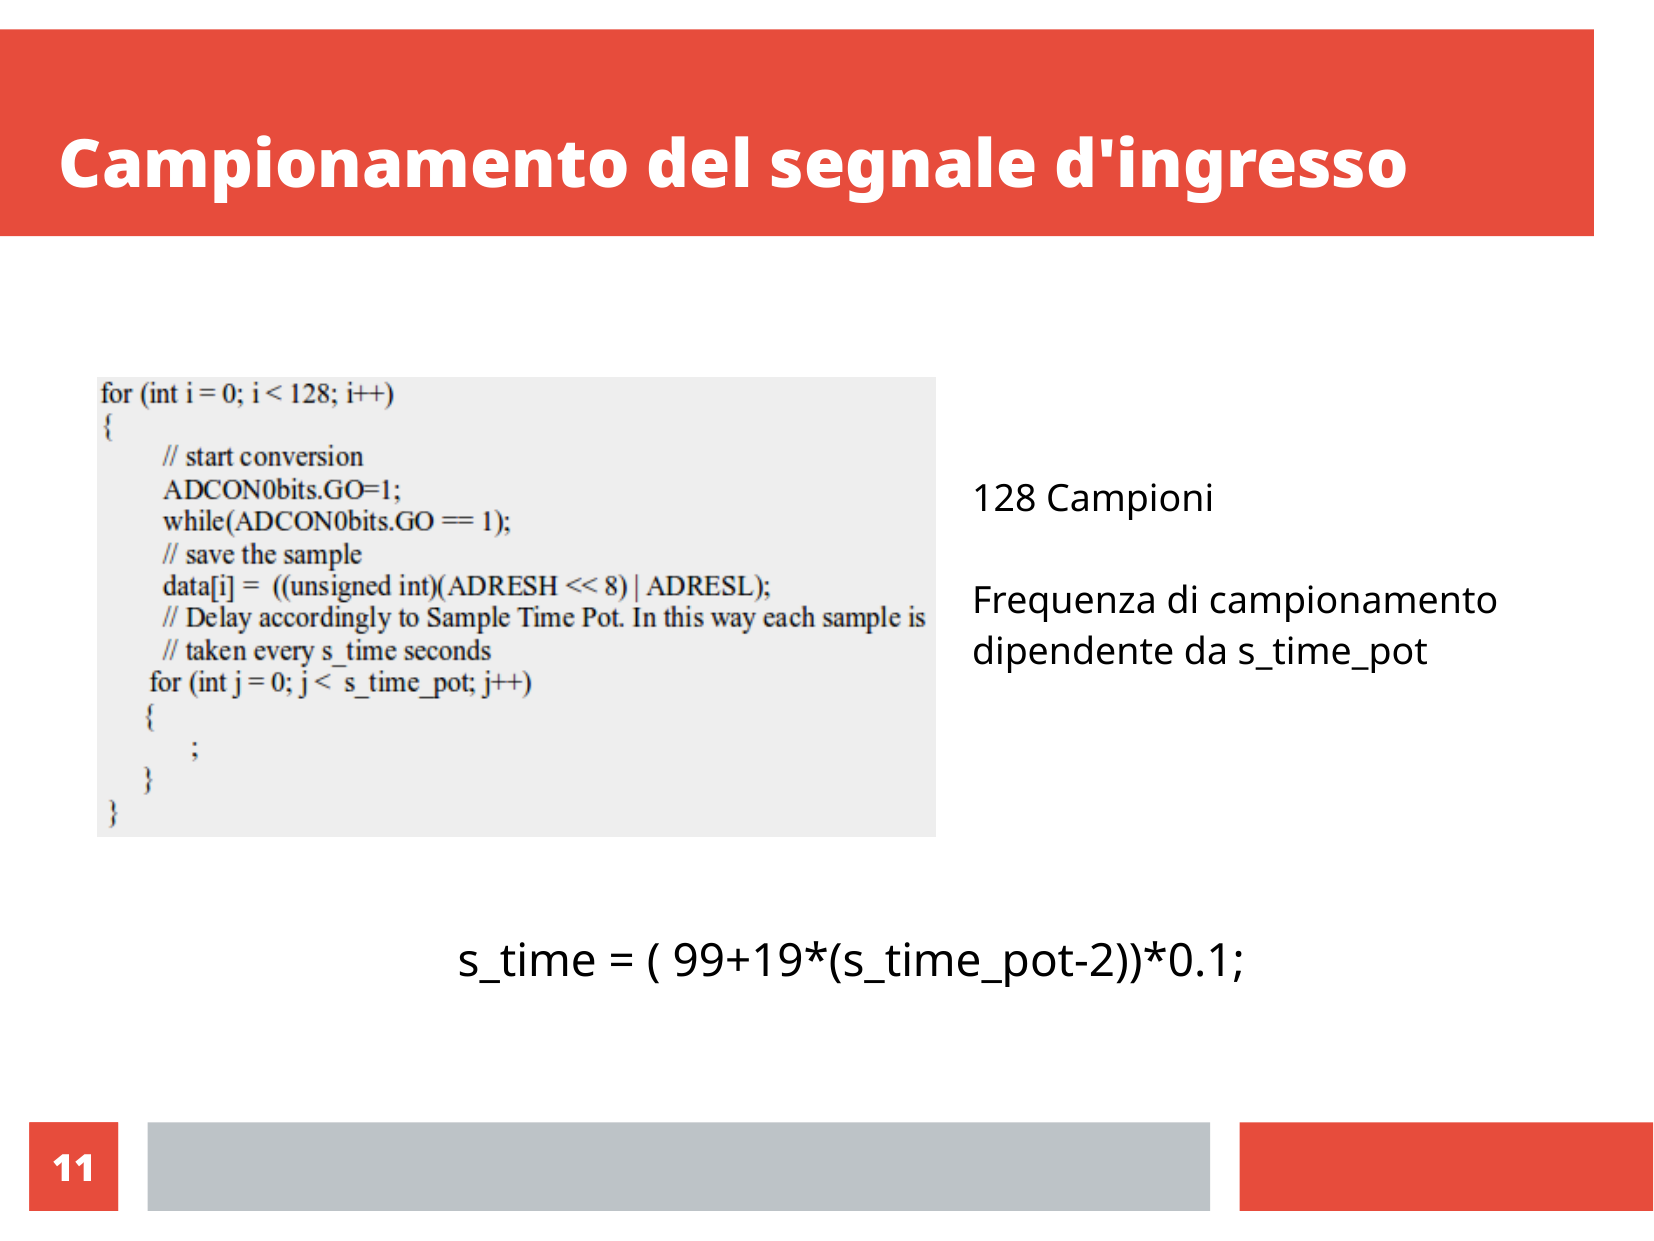

# Campionamento del segnale d'ingresso
128 Campioni
Frequenza di campionamento dipendente da s_time_pot
s_time = ( 99+19*(s_time_pot-2))*0.1;
11